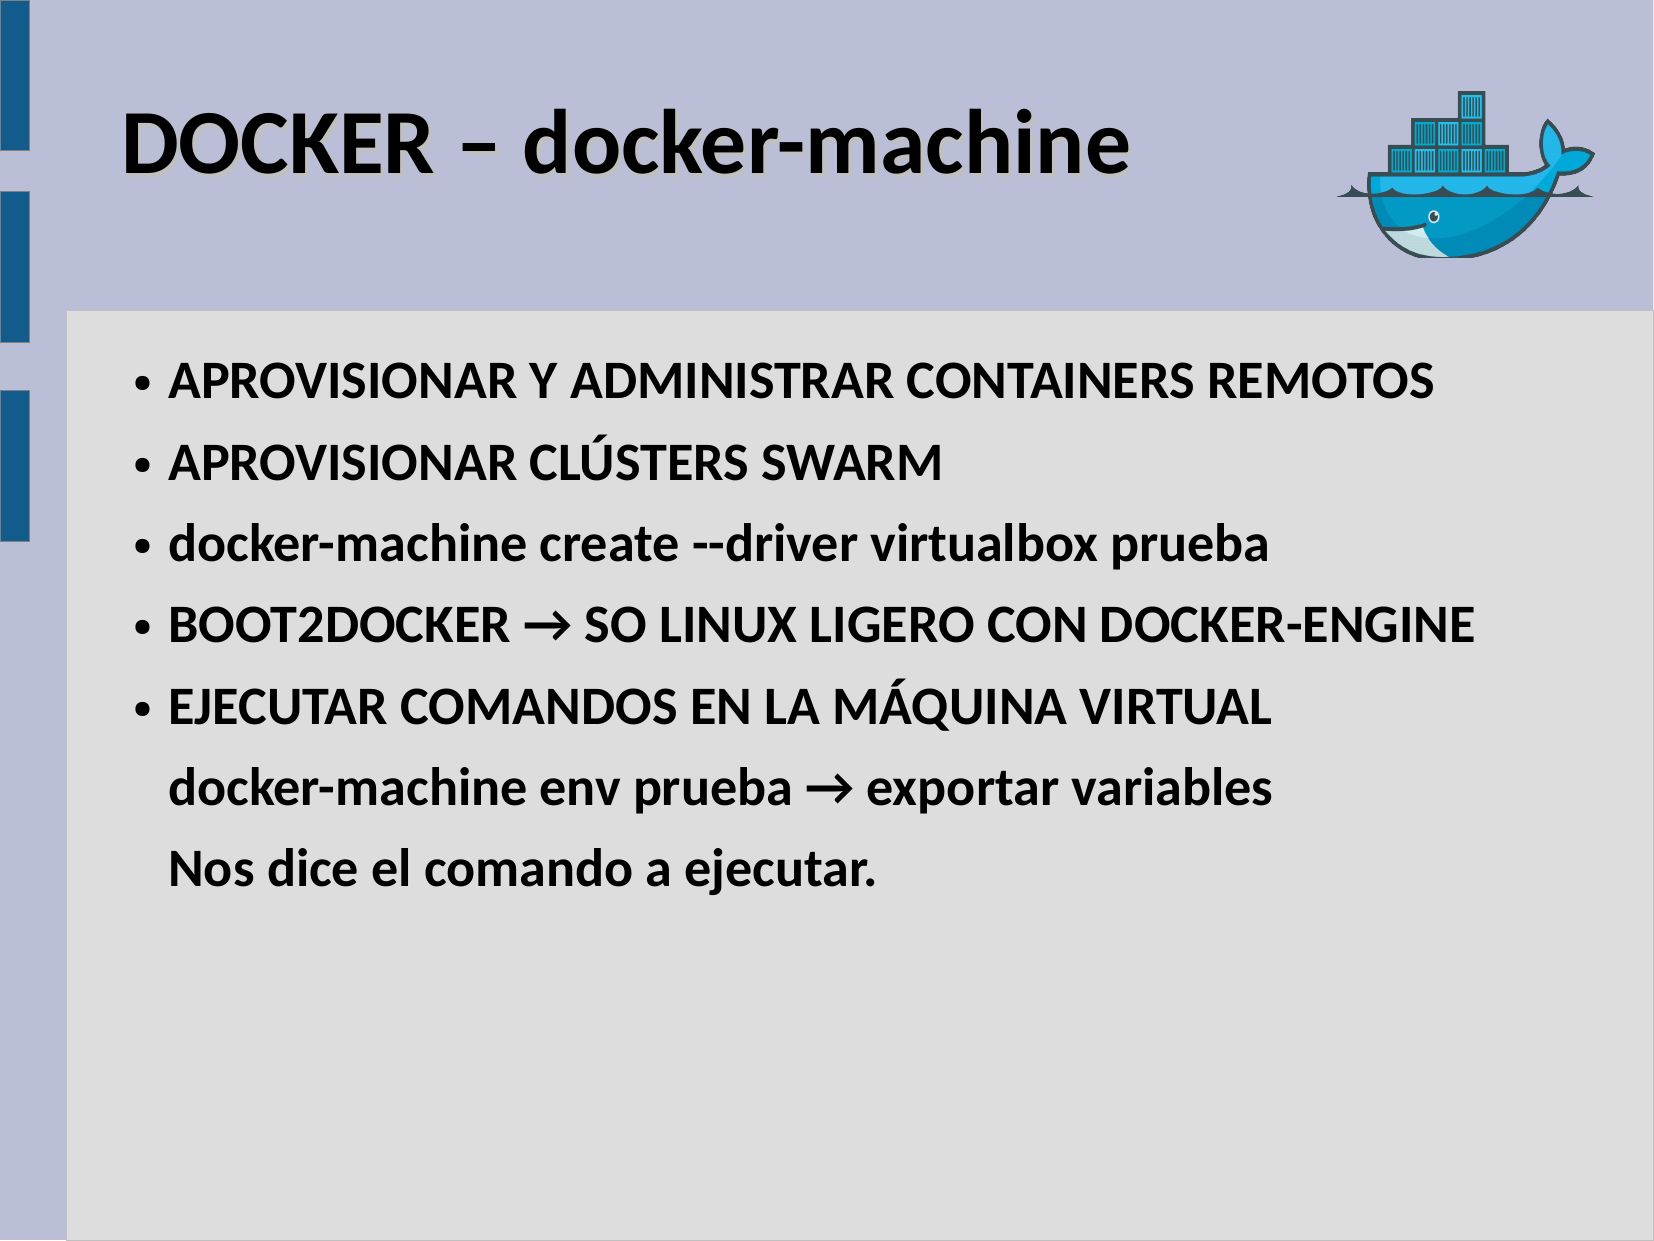

DOCKER – docker-machine
APROVISIONAR Y ADMINISTRAR CONTAINERS REMOTOS
APROVISIONAR CLÚSTERS SWARM
docker-machine create --driver virtualbox prueba
BOOT2DOCKER → SO LINUX LIGERO CON DOCKER-ENGINE
EJECUTAR COMANDOS EN LA MÁQUINA VIRTUAL
docker-machine env prueba → exportar variables
Nos dice el comando a ejecutar.